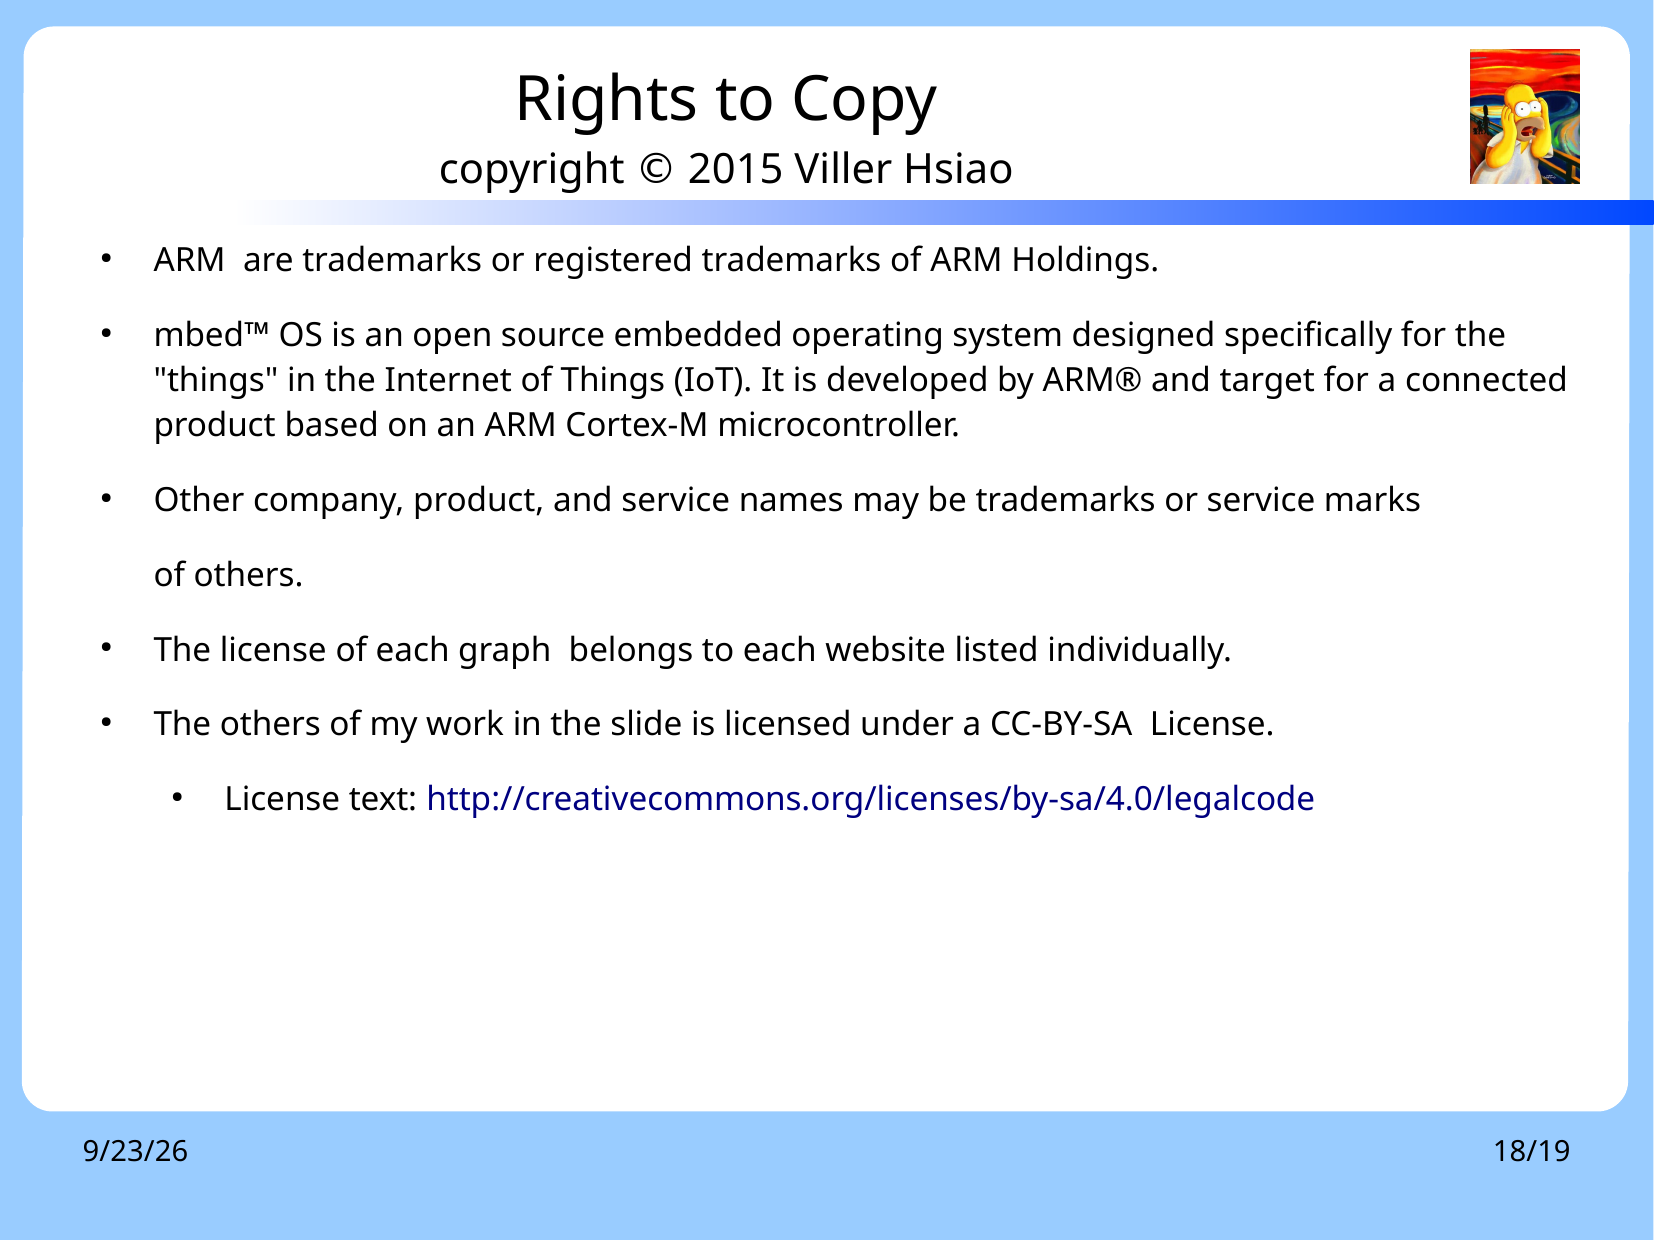

Rights to Copy
copyright © 2015 Viller Hsiao
# ARM are trademarks or registered trademarks of ARM Holdings.
mbed™ OS is an open source embedded operating system designed specifically for the "things" in the Internet of Things (IoT). It is developed by ARM® and target for a connected product based on an ARM Cortex-M microcontroller.
Other company, product, and service names may be trademarks or service marks
of others.
The license of each graph belongs to each website listed individually.
The others of my work in the slide is licensed under a CC-BY-SA License.
License text: http://creativecommons.org/licenses/by-sa/4.0/legalcode
18